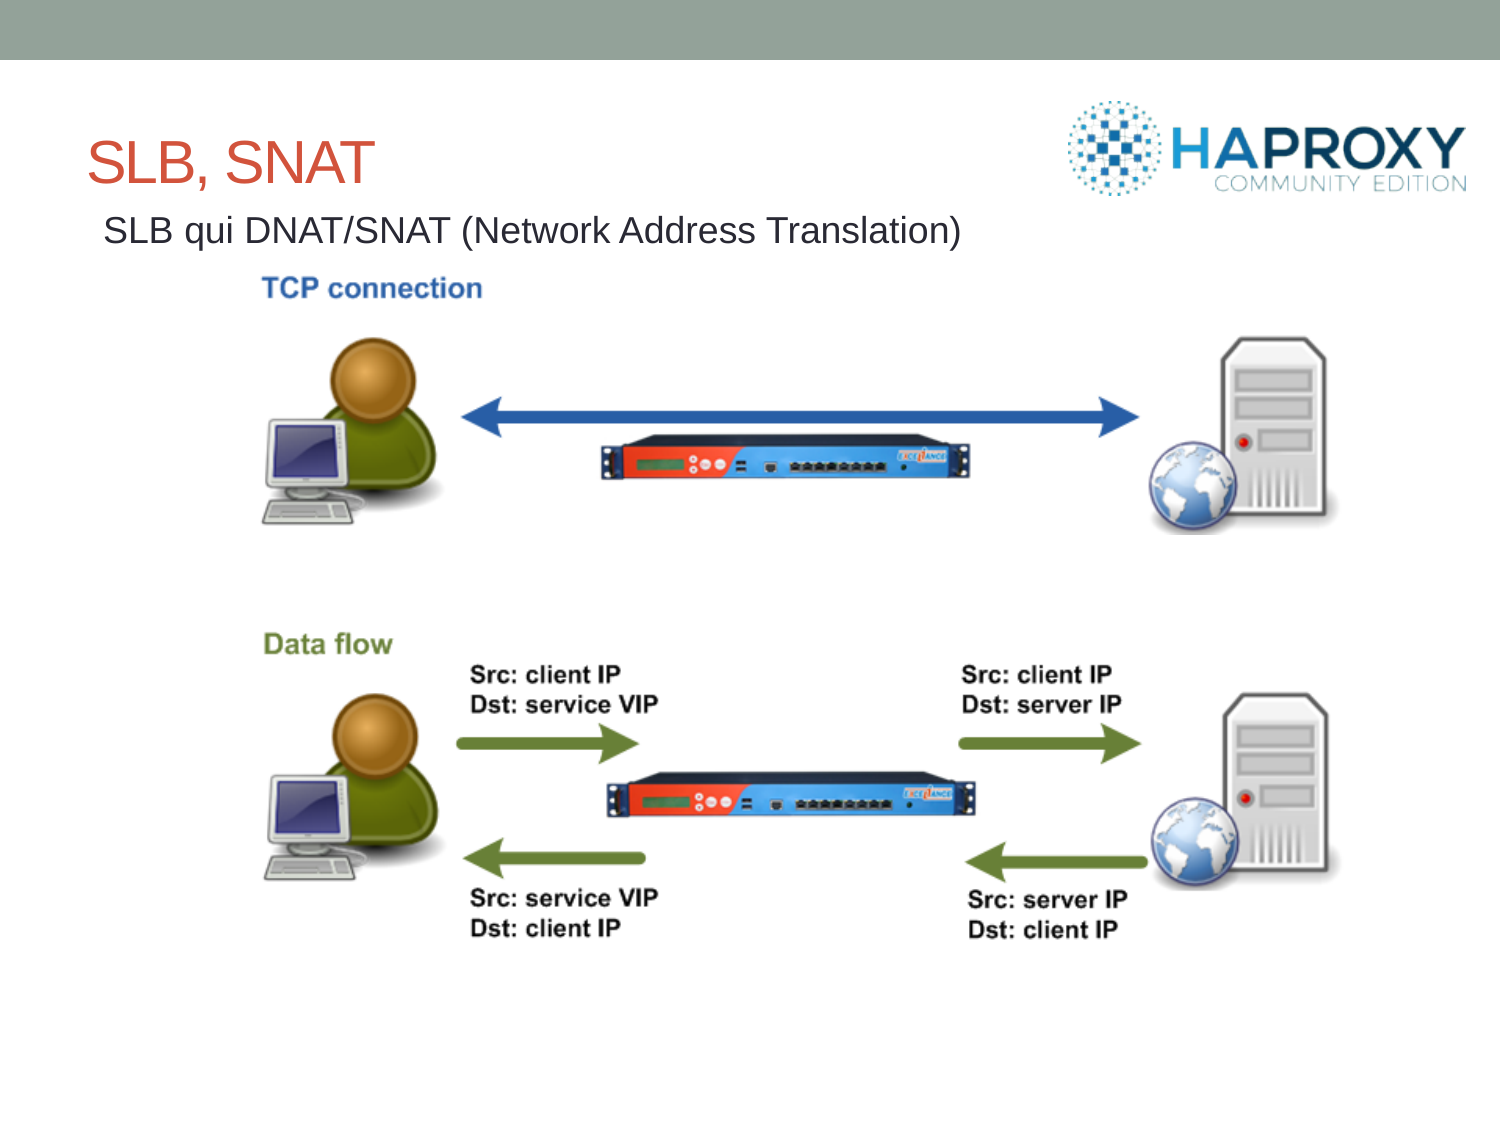

# SLB, SNAT
SLB qui DNAT/SNAT (Network Address Translation)